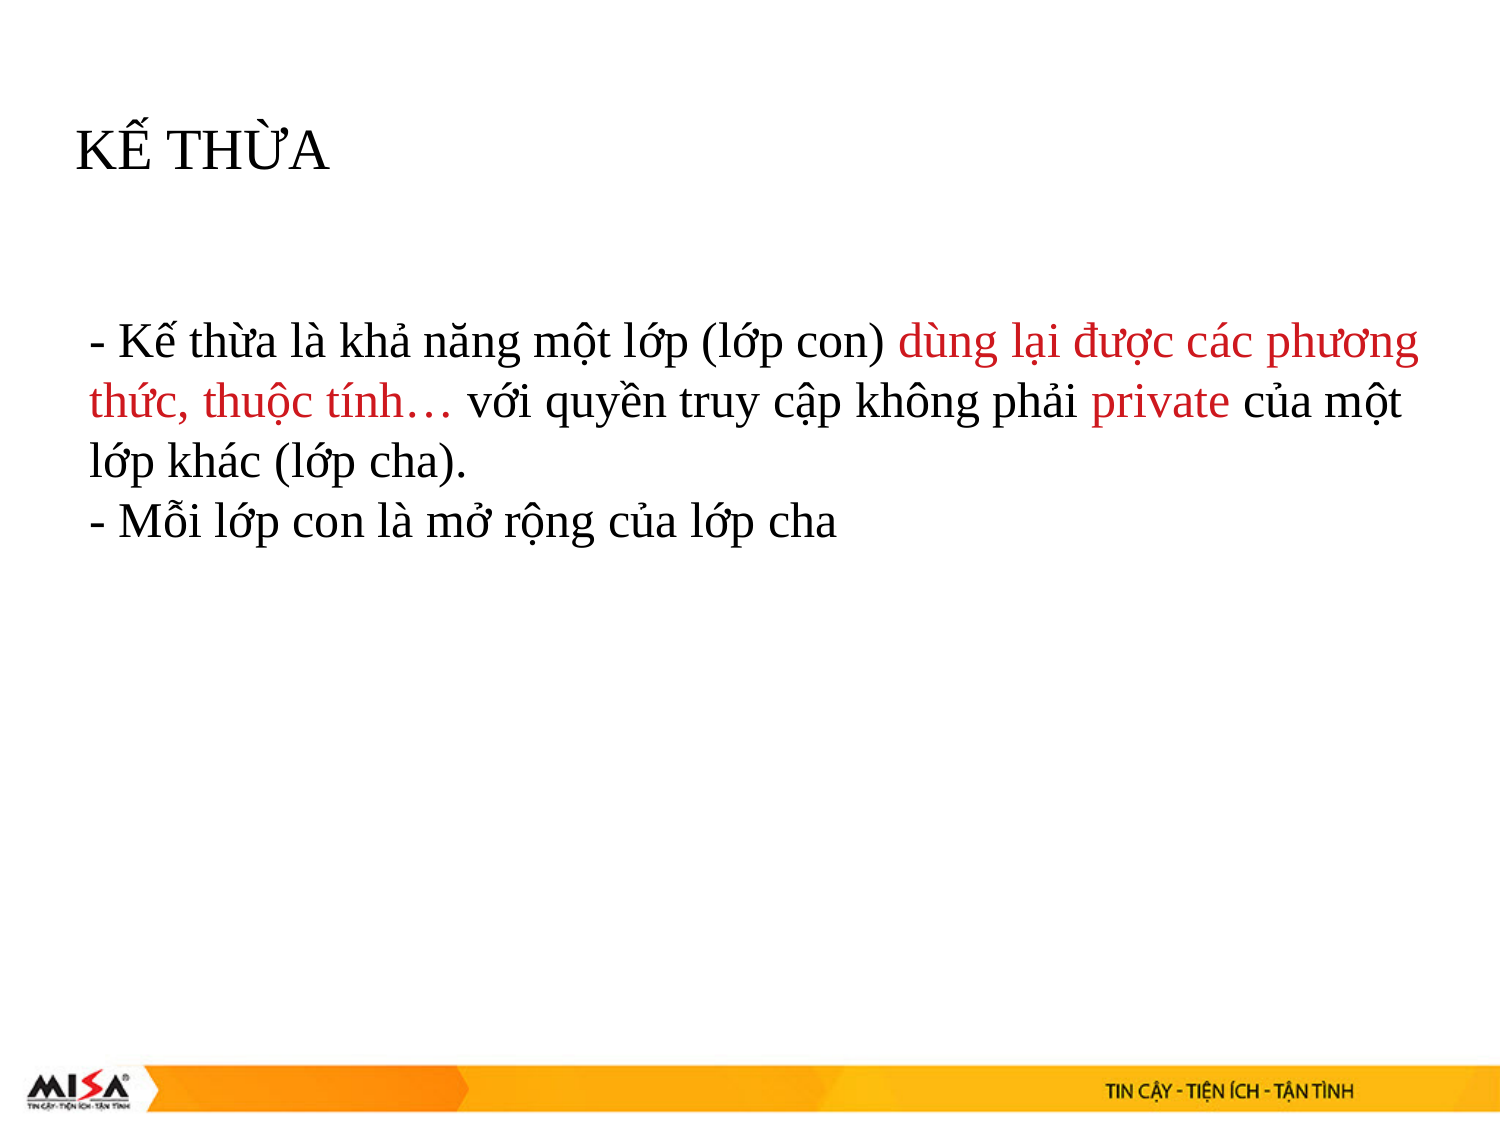

# KẾ THỪA
- Kế thừa là khả năng một lớp (lớp con) dùng lại được các phương thức, thuộc tính… với quyền truy cập không phải private của một lớp khác (lớp cha).
- Mỗi lớp con là mở rộng của lớp cha